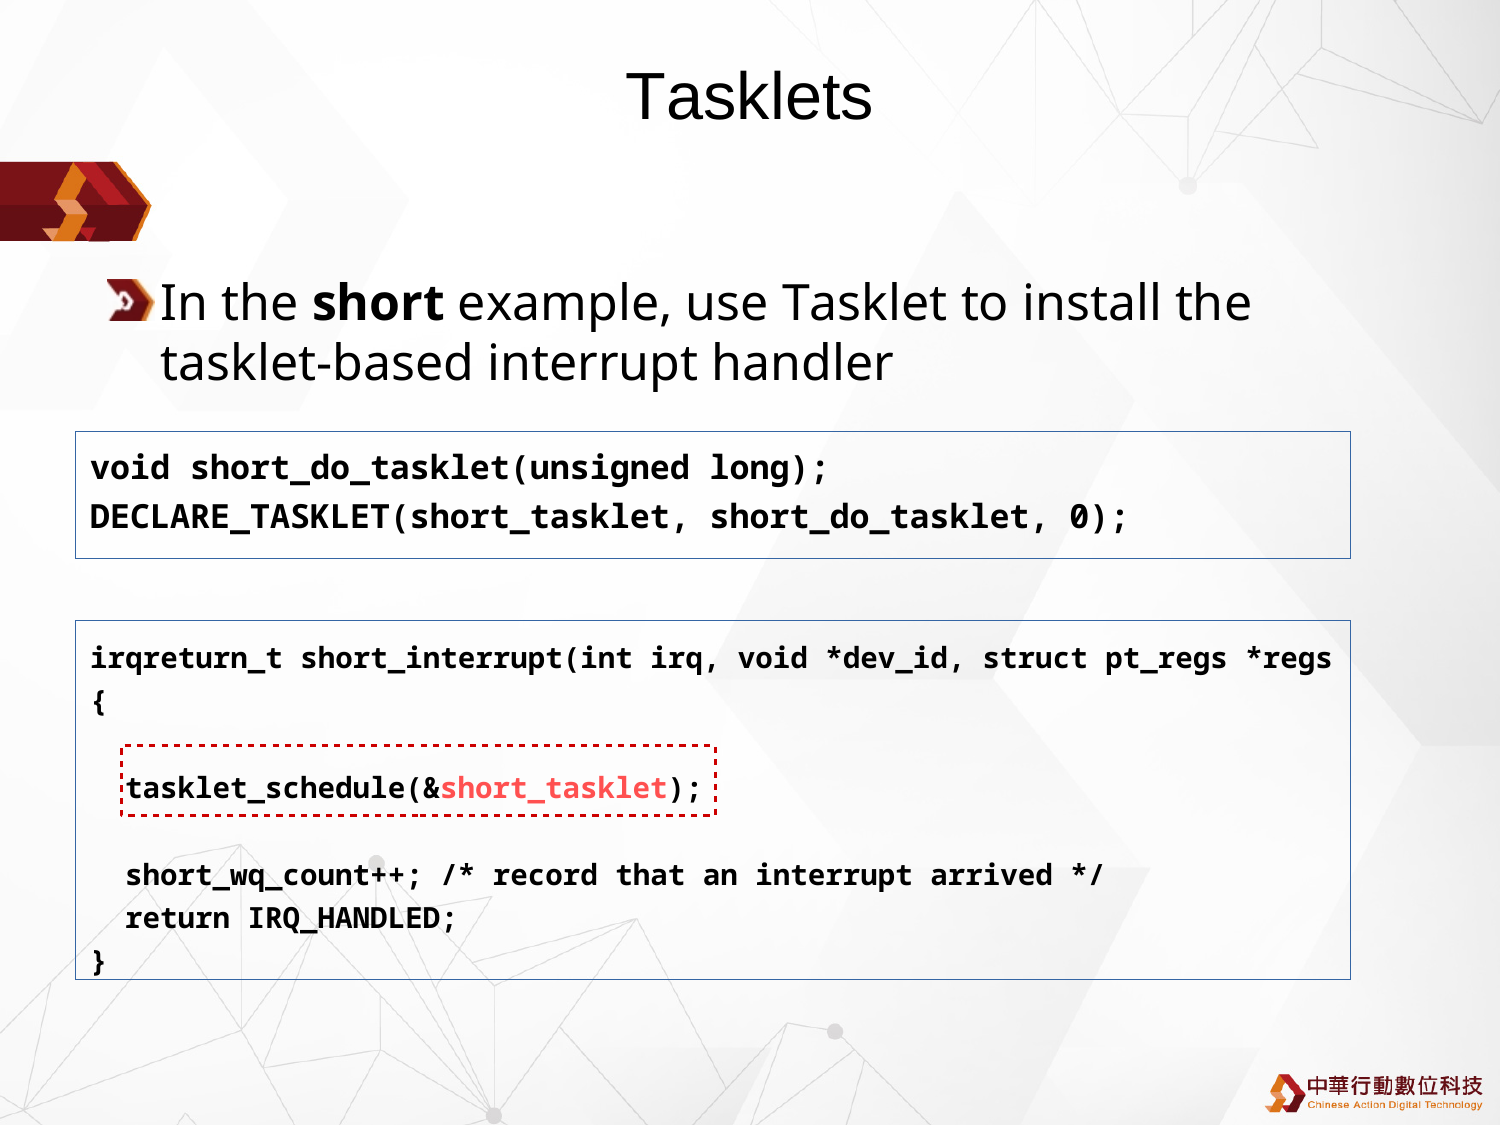

Tasklets
In the short example, use Tasklet to install the tasklet-based interrupt handler
void short_do_tasklet(unsigned long);
DECLARE_TASKLET(short_tasklet, short_do_tasklet, 0);
irqreturn_t short_interrupt(int irq, void *dev_id, struct pt_regs *regs
{
 tasklet_schedule(&short_tasklet);
 short_wq_count++; /* record that an interrupt arrived */
 return IRQ_HANDLED;
}